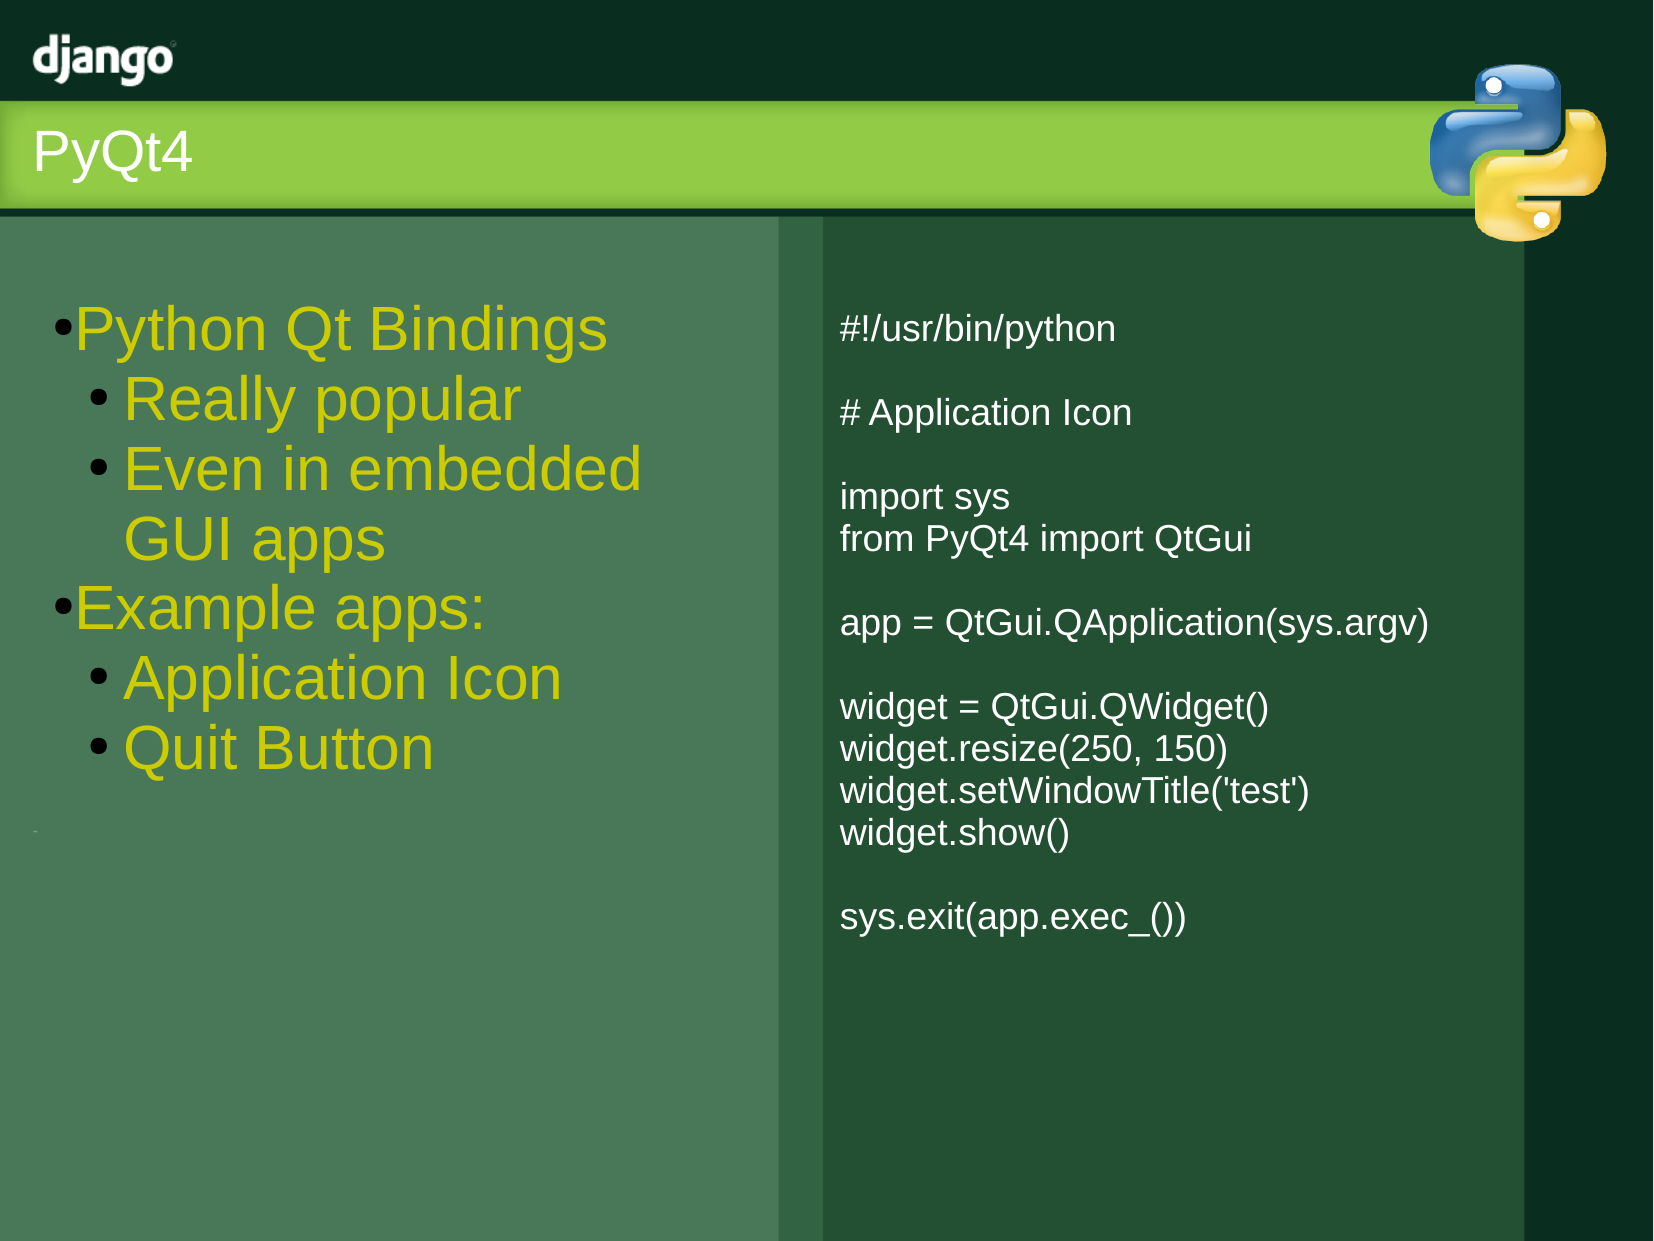

PyQt4
Python Qt Bindings
Really popular
Even in embedded GUI apps
Example apps:
Application Icon
Quit Button
#!/usr/bin/python
# Application Icon
import sys
from PyQt4 import QtGui
app = QtGui.QApplication(sys.argv)
widget = QtGui.QWidget()
widget.resize(250, 150)
widget.setWindowTitle('test')
widget.show()
sys.exit(app.exec_())